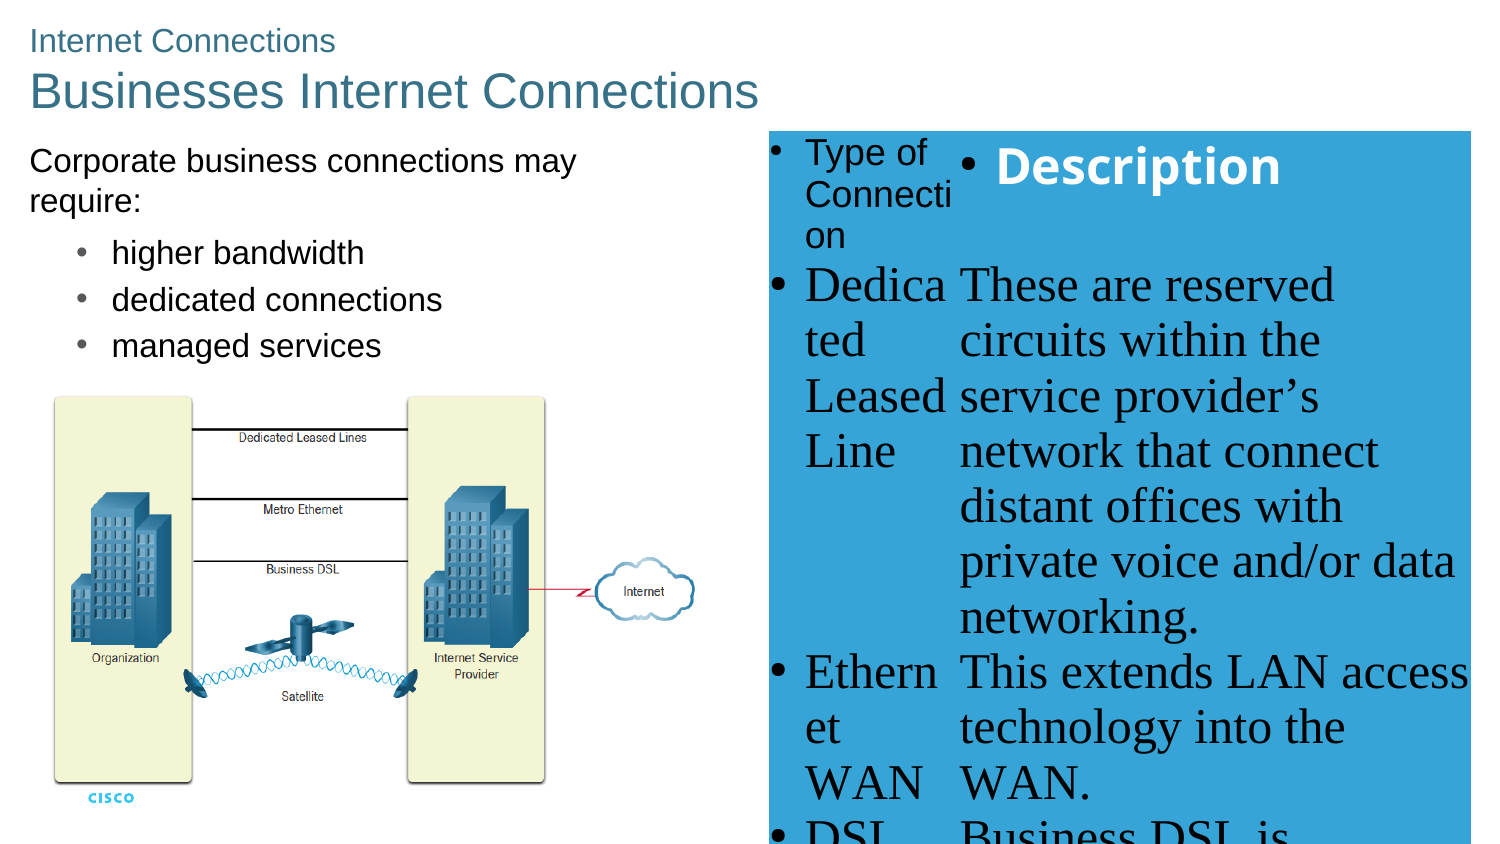

# Internet Connections Businesses Internet Connections
| Type of Connection | Description |
| --- | --- |
| Dedicated Leased Line | These are reserved circuits within the service provider’s network that connect distant offices with private voice and/or data networking. |
| Ethernet WAN | This extends LAN access technology into the WAN. |
| DSL | Business DSL is available in various formats including Symmetric Digital Subscriber Lines (SDSL). |
| Satellite | This can provide a connection when a wired solution is not available. |
Corporate business connections may require:
higher bandwidth
dedicated connections
managed services